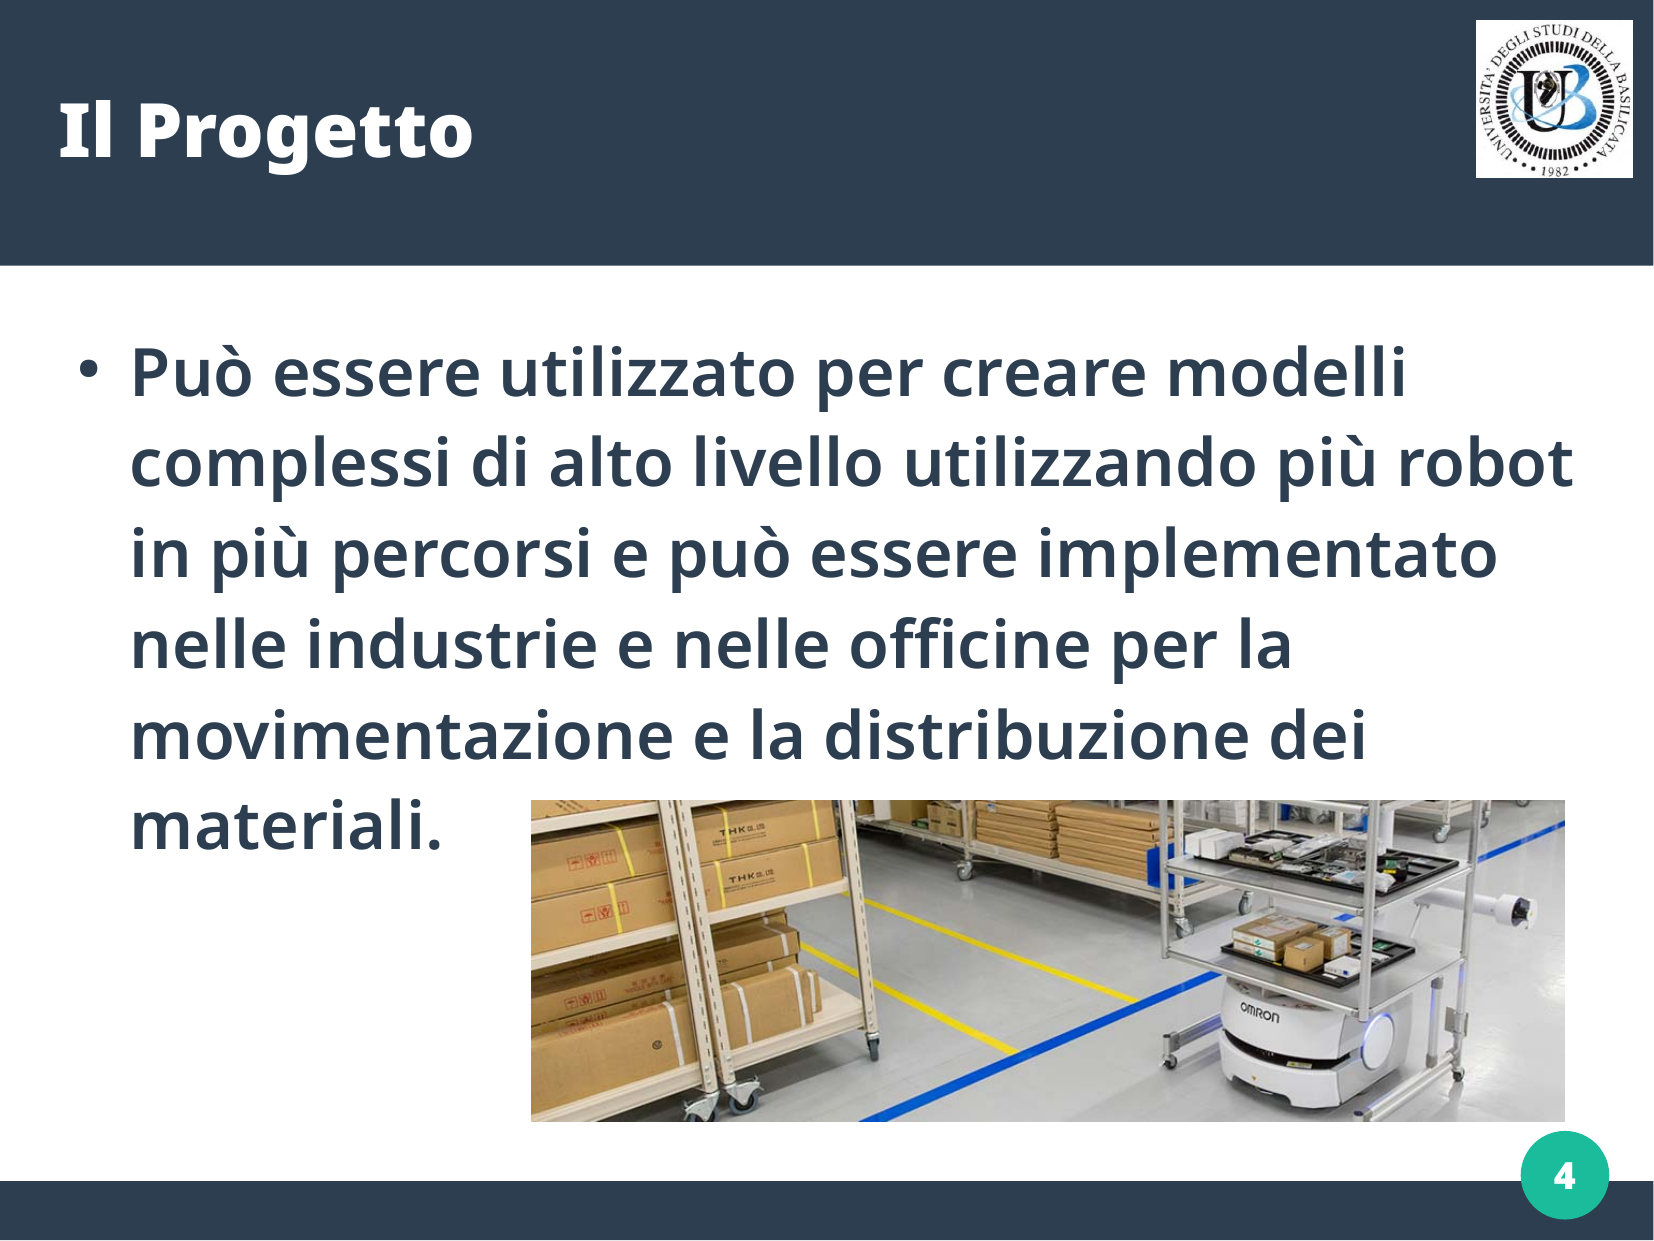

# Il Progetto
Può essere utilizzato per creare modelli complessi di alto livello utilizzando più robot in più percorsi e può essere implementato nelle industrie e nelle officine per la movimentazione e la distribuzione dei materiali.
4